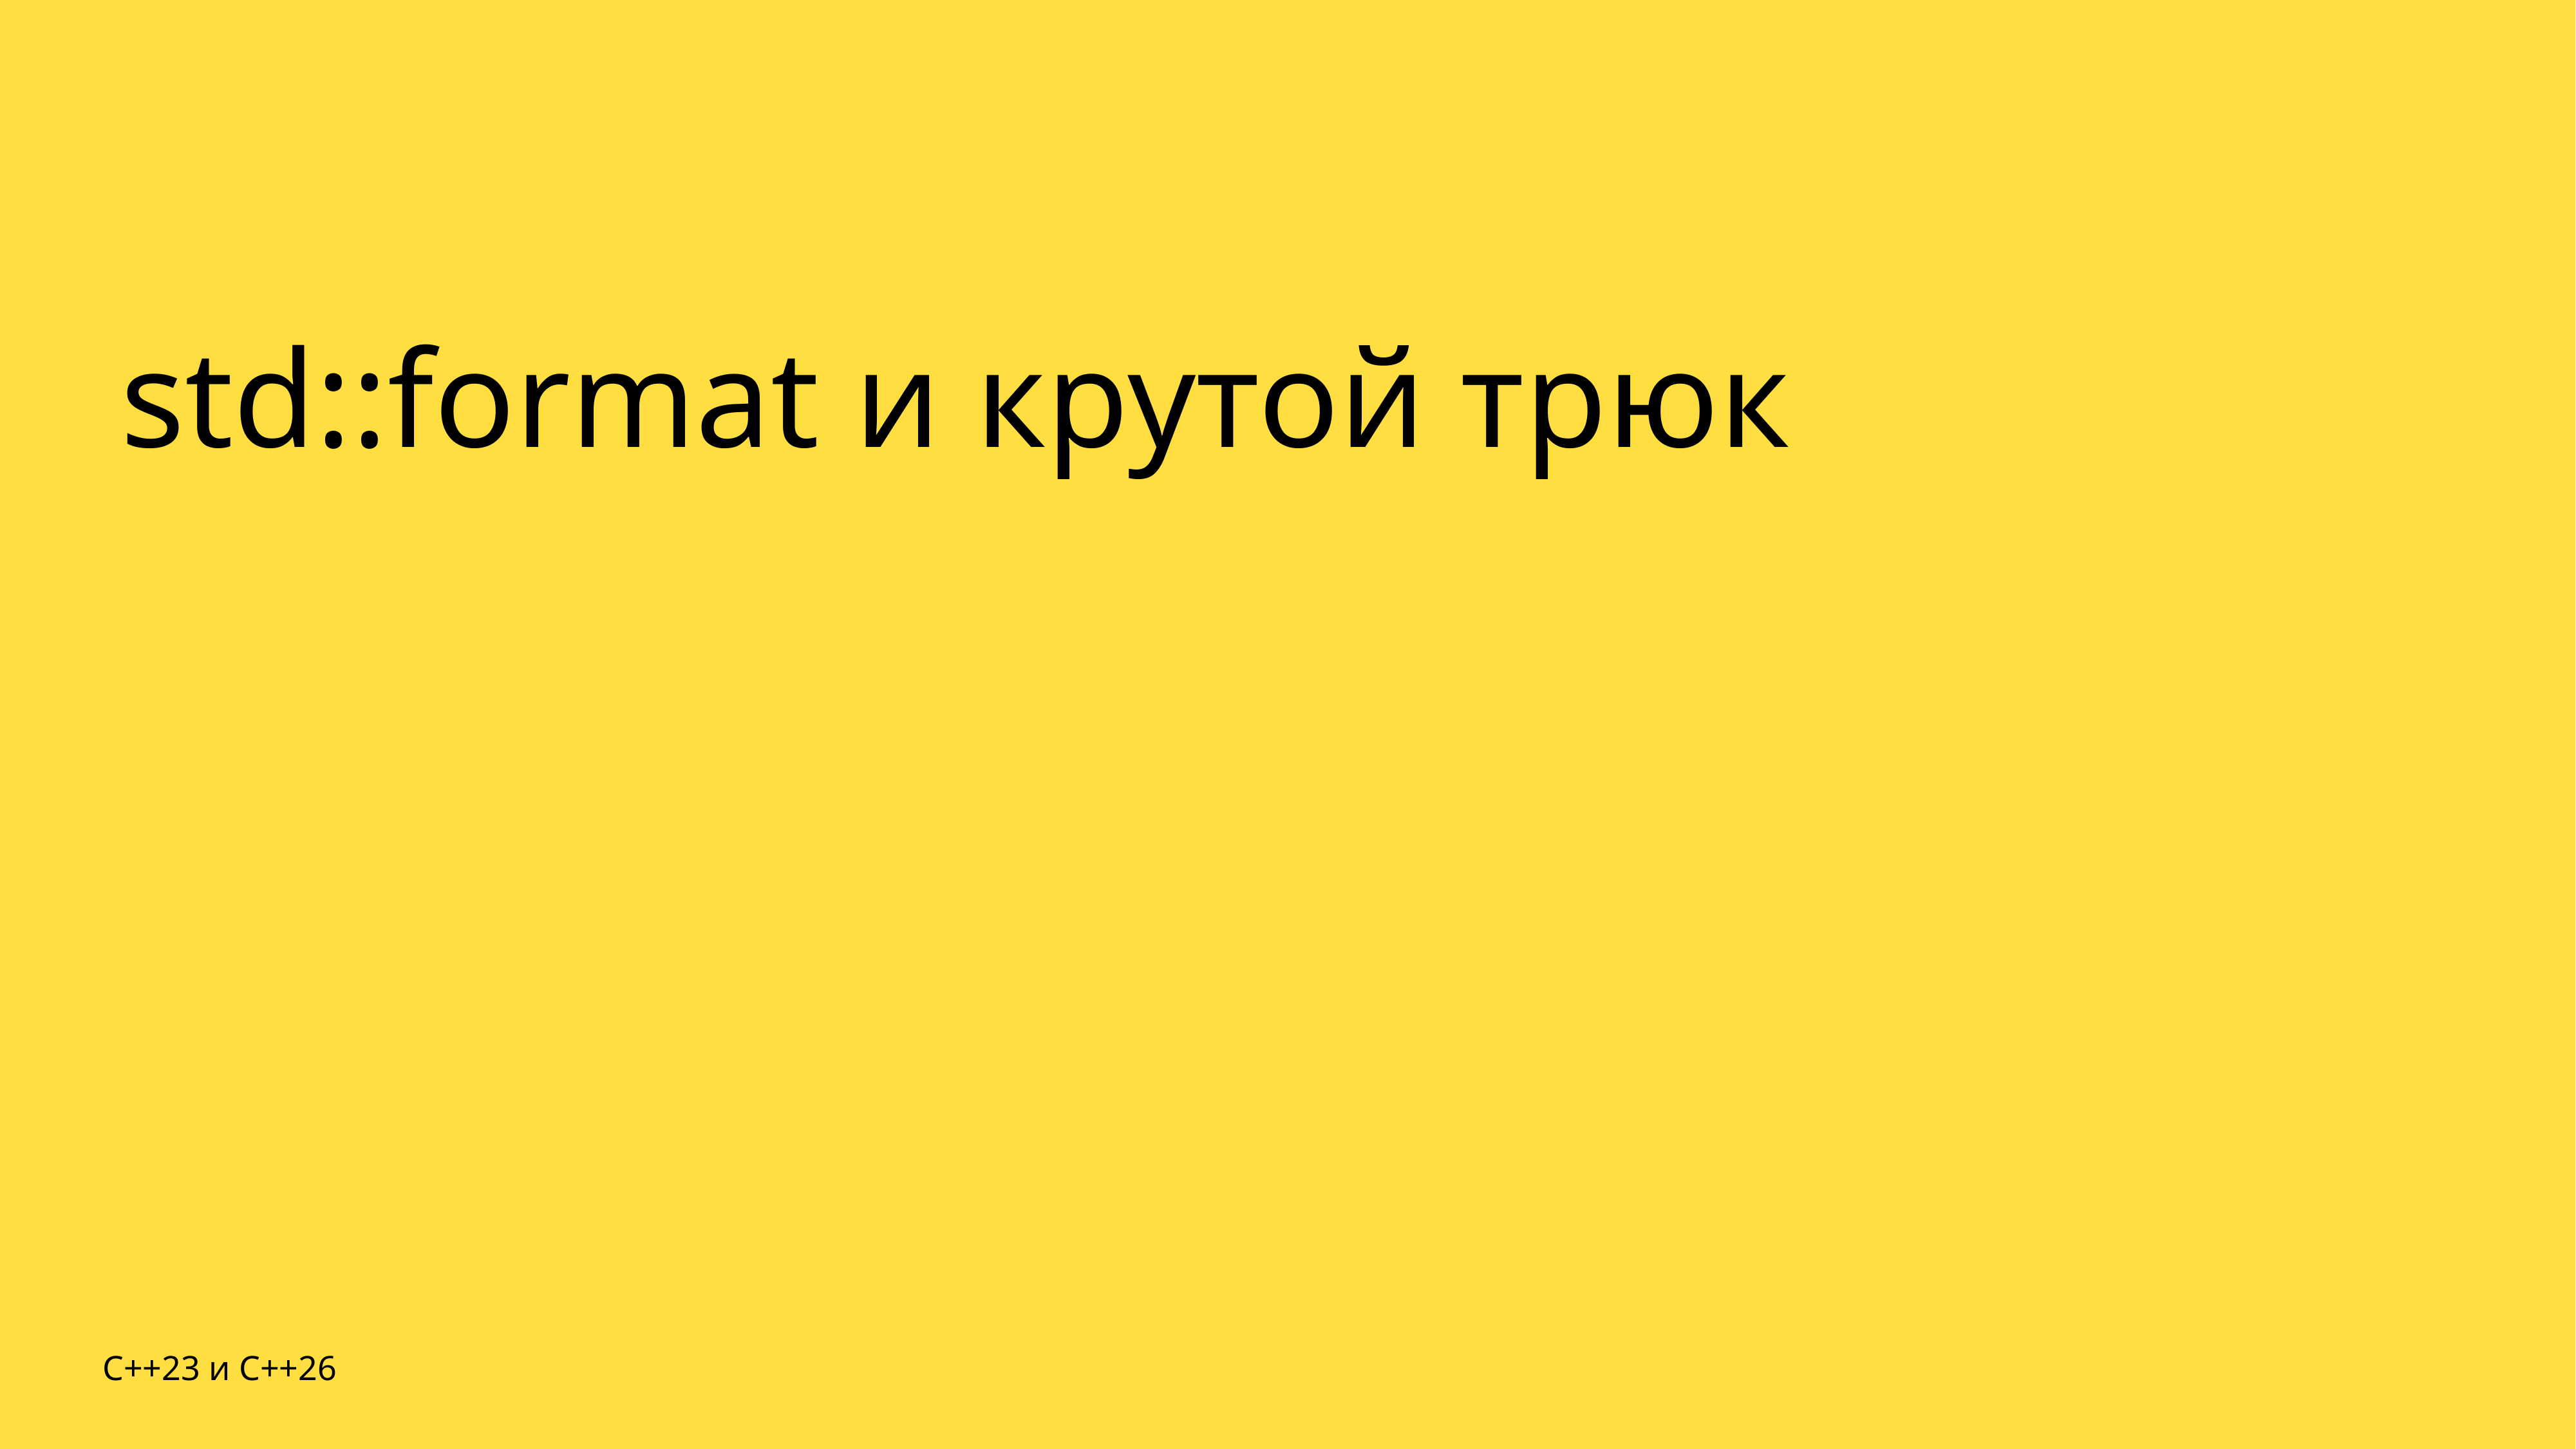

# std::format и крутой трюк
C++23 и C++26